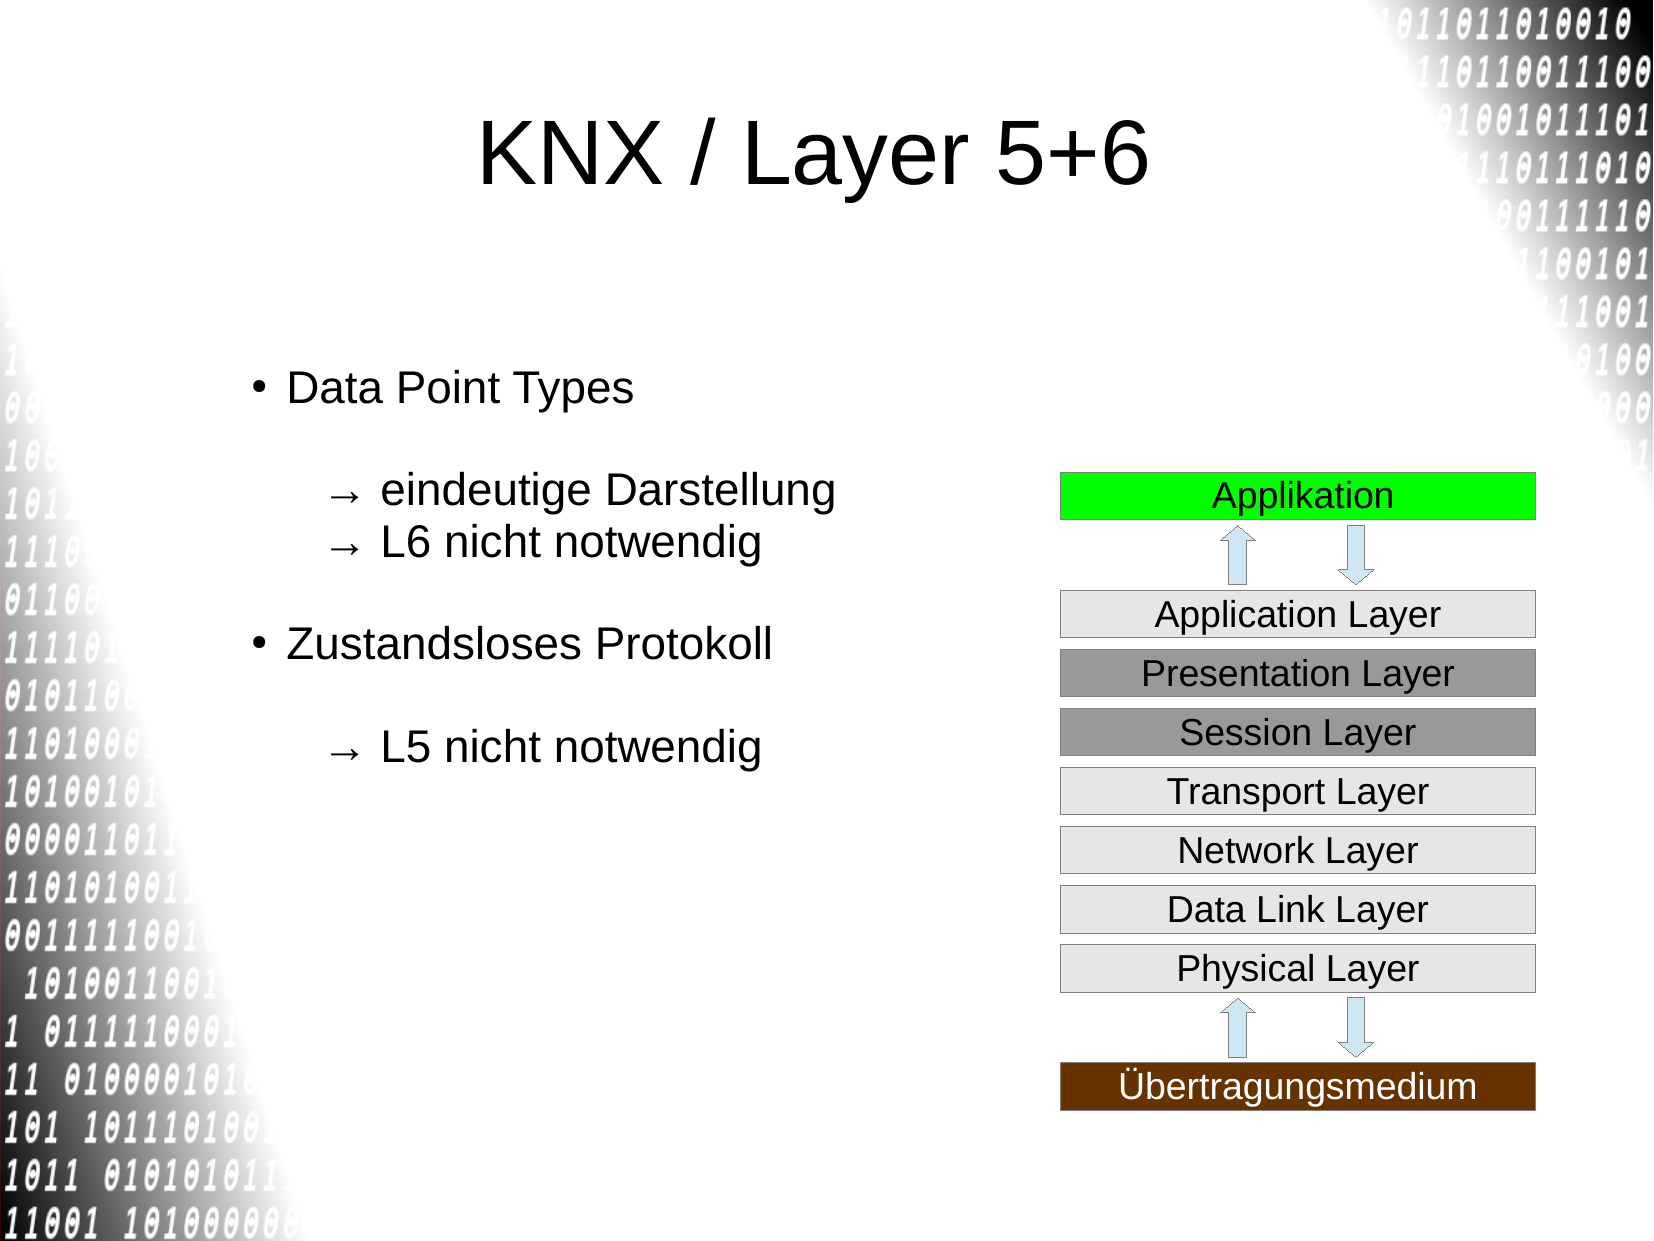

# KNX / Layer 5+6
Data Point Types
→ eindeutige Darstellung
→ L6 nicht notwendig
Zustandsloses Protokoll
→ L5 nicht notwendig
 Applikation
Application Layer
Presentation Layer
Session Layer
Transport Layer
Network Layer
Data Link Layer
Physical Layer
Übertragungsmedium